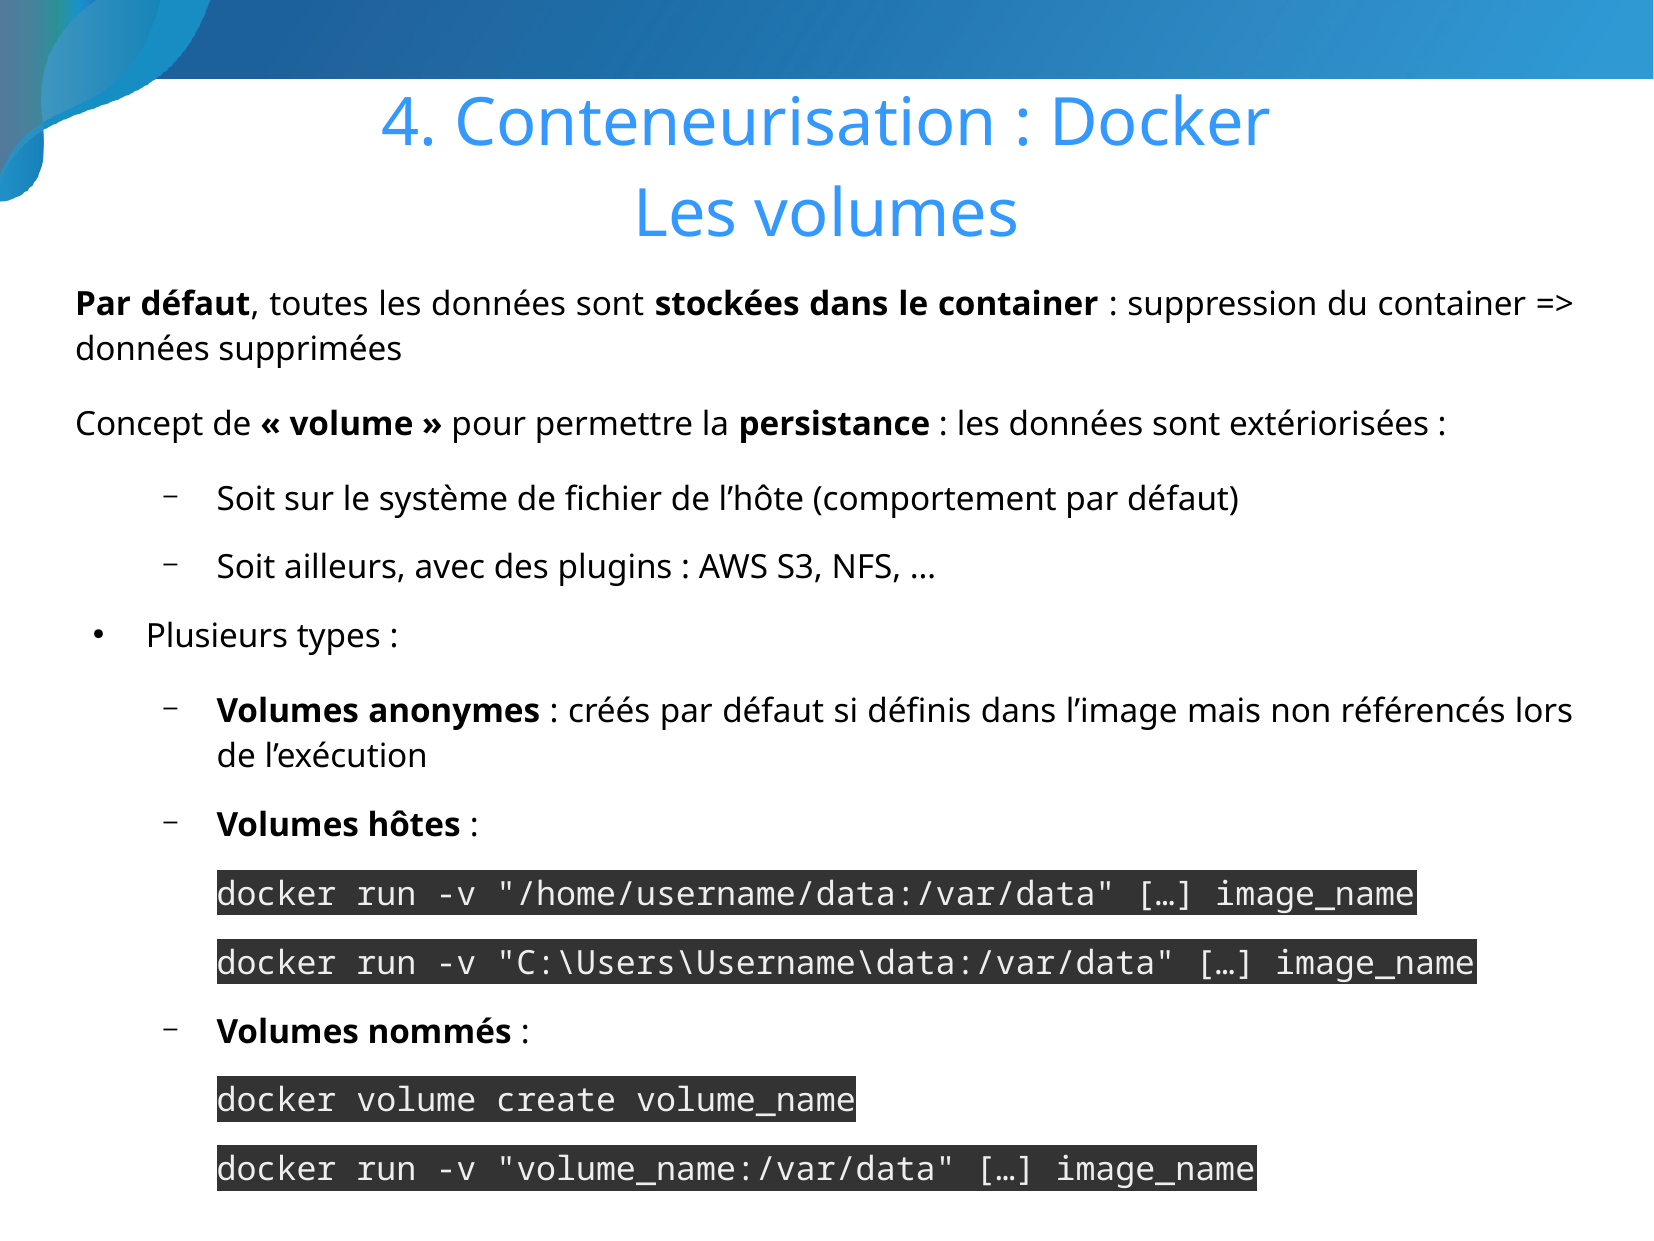

4. Conteneurisation : Docker
Les volumes
# Par défaut, toutes les données sont stockées dans le container : suppression du container => données supprimées
Concept de « volume » pour permettre la persistance : les données sont extériorisées :
Soit sur le système de fichier de l’hôte (comportement par défaut)
Soit ailleurs, avec des plugins : AWS S3, NFS, …
Plusieurs types :
Volumes anonymes : créés par défaut si définis dans l’image mais non référencés lors de l’exécution
Volumes hôtes :
docker run -v "/home/username/data:/var/data" […] image_name
docker run -v "C:\Users\Username\data:/var/data" […] image_name
Volumes nommés :
docker volume create volume_name
docker run -v "volume_name:/var/data" […] image_name